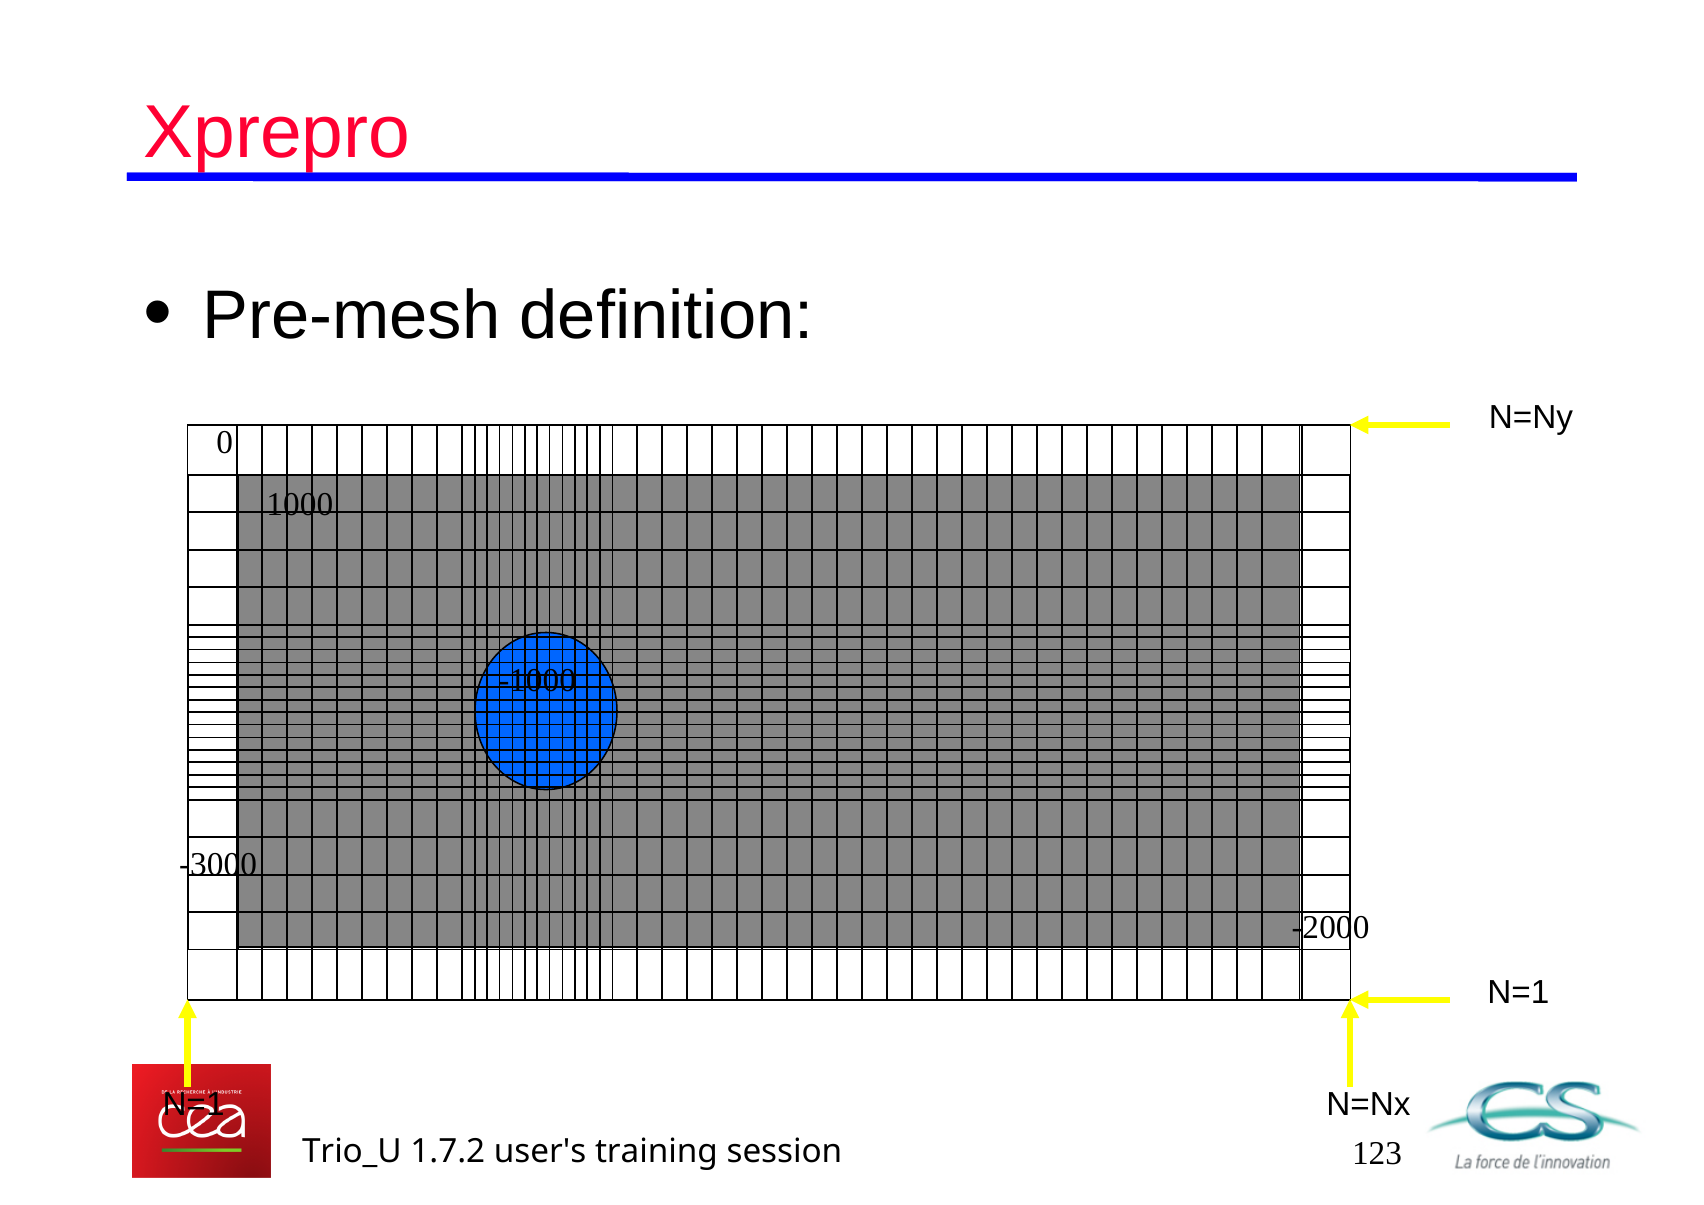

# Xprepro
Pre-mesh definition:
N=Ny
N=1
N=1
N=Nx
0
-2000
-3000
1000
-1000
Trio_U 1.7.2 user's training session
123